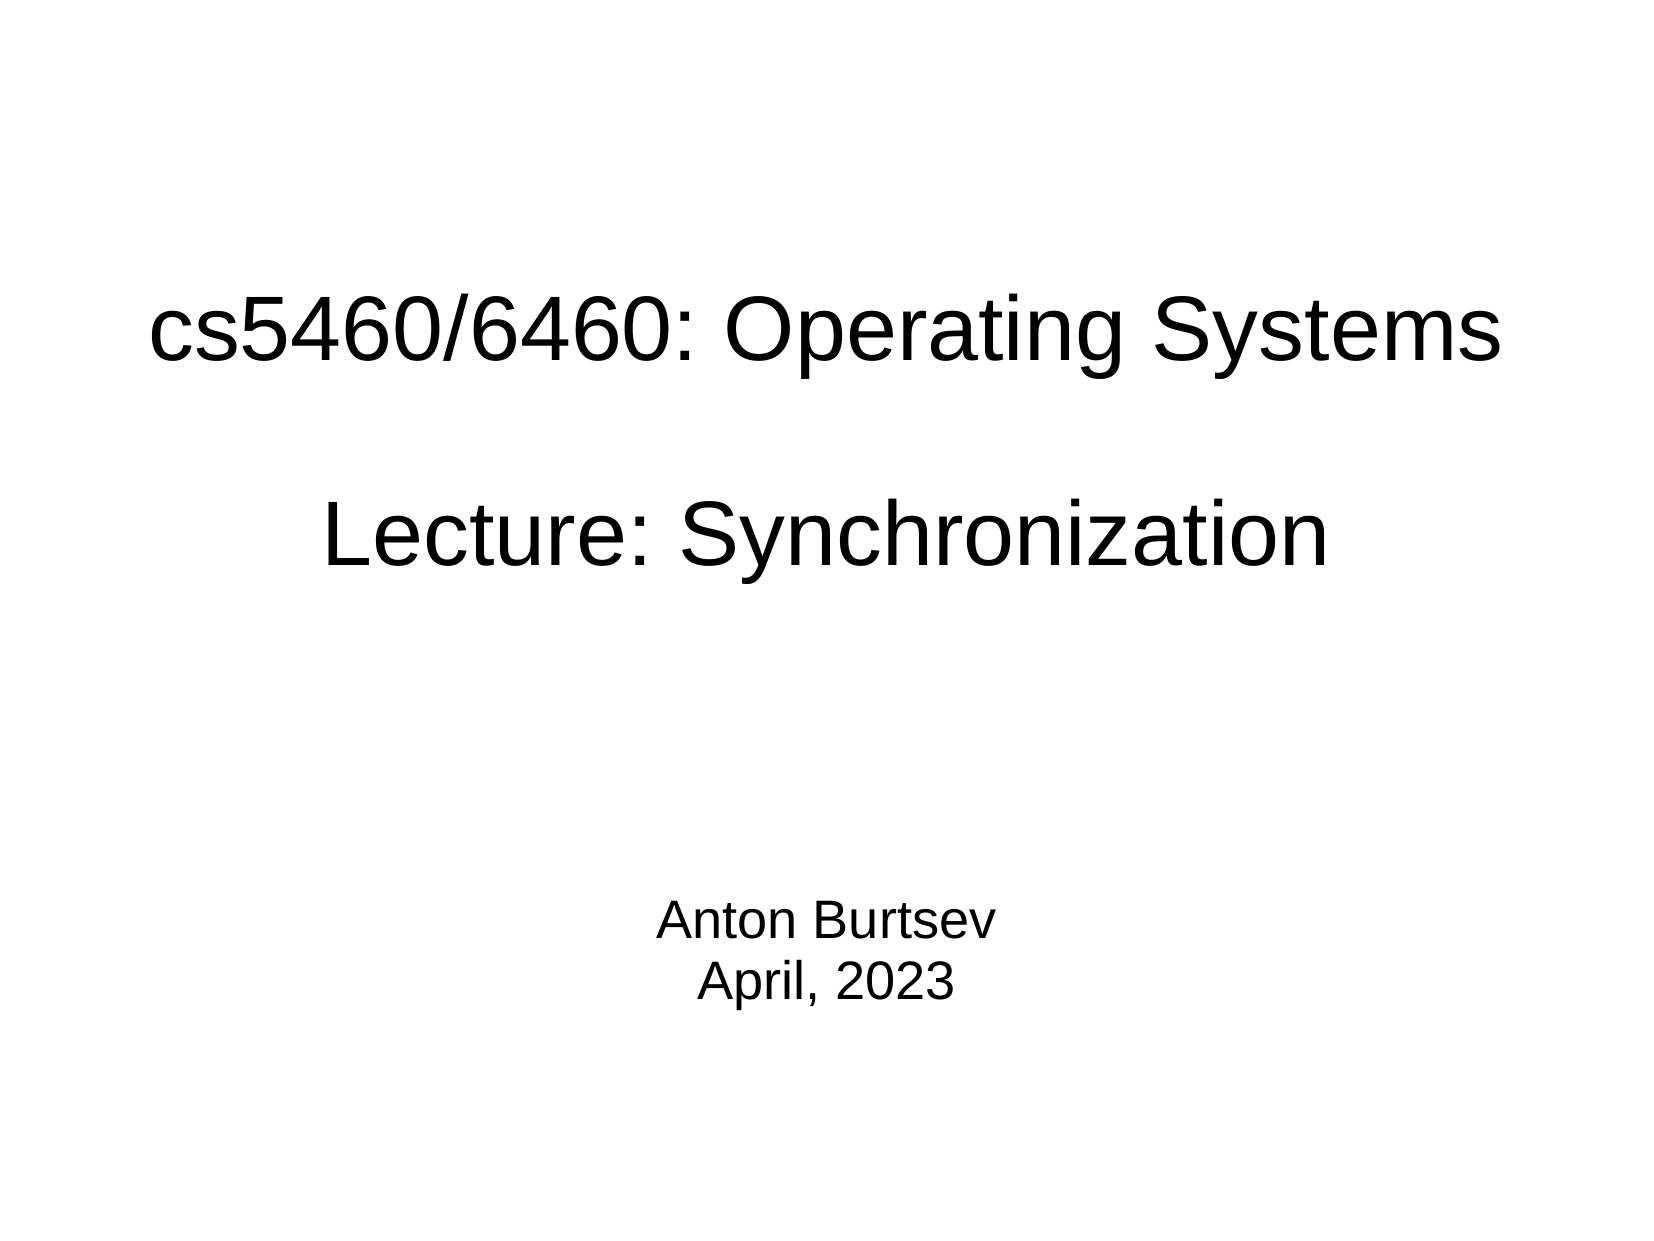

# cs5460/6460: Operating Systems Lecture: Synchronization
Anton Burtsev
April, 2023